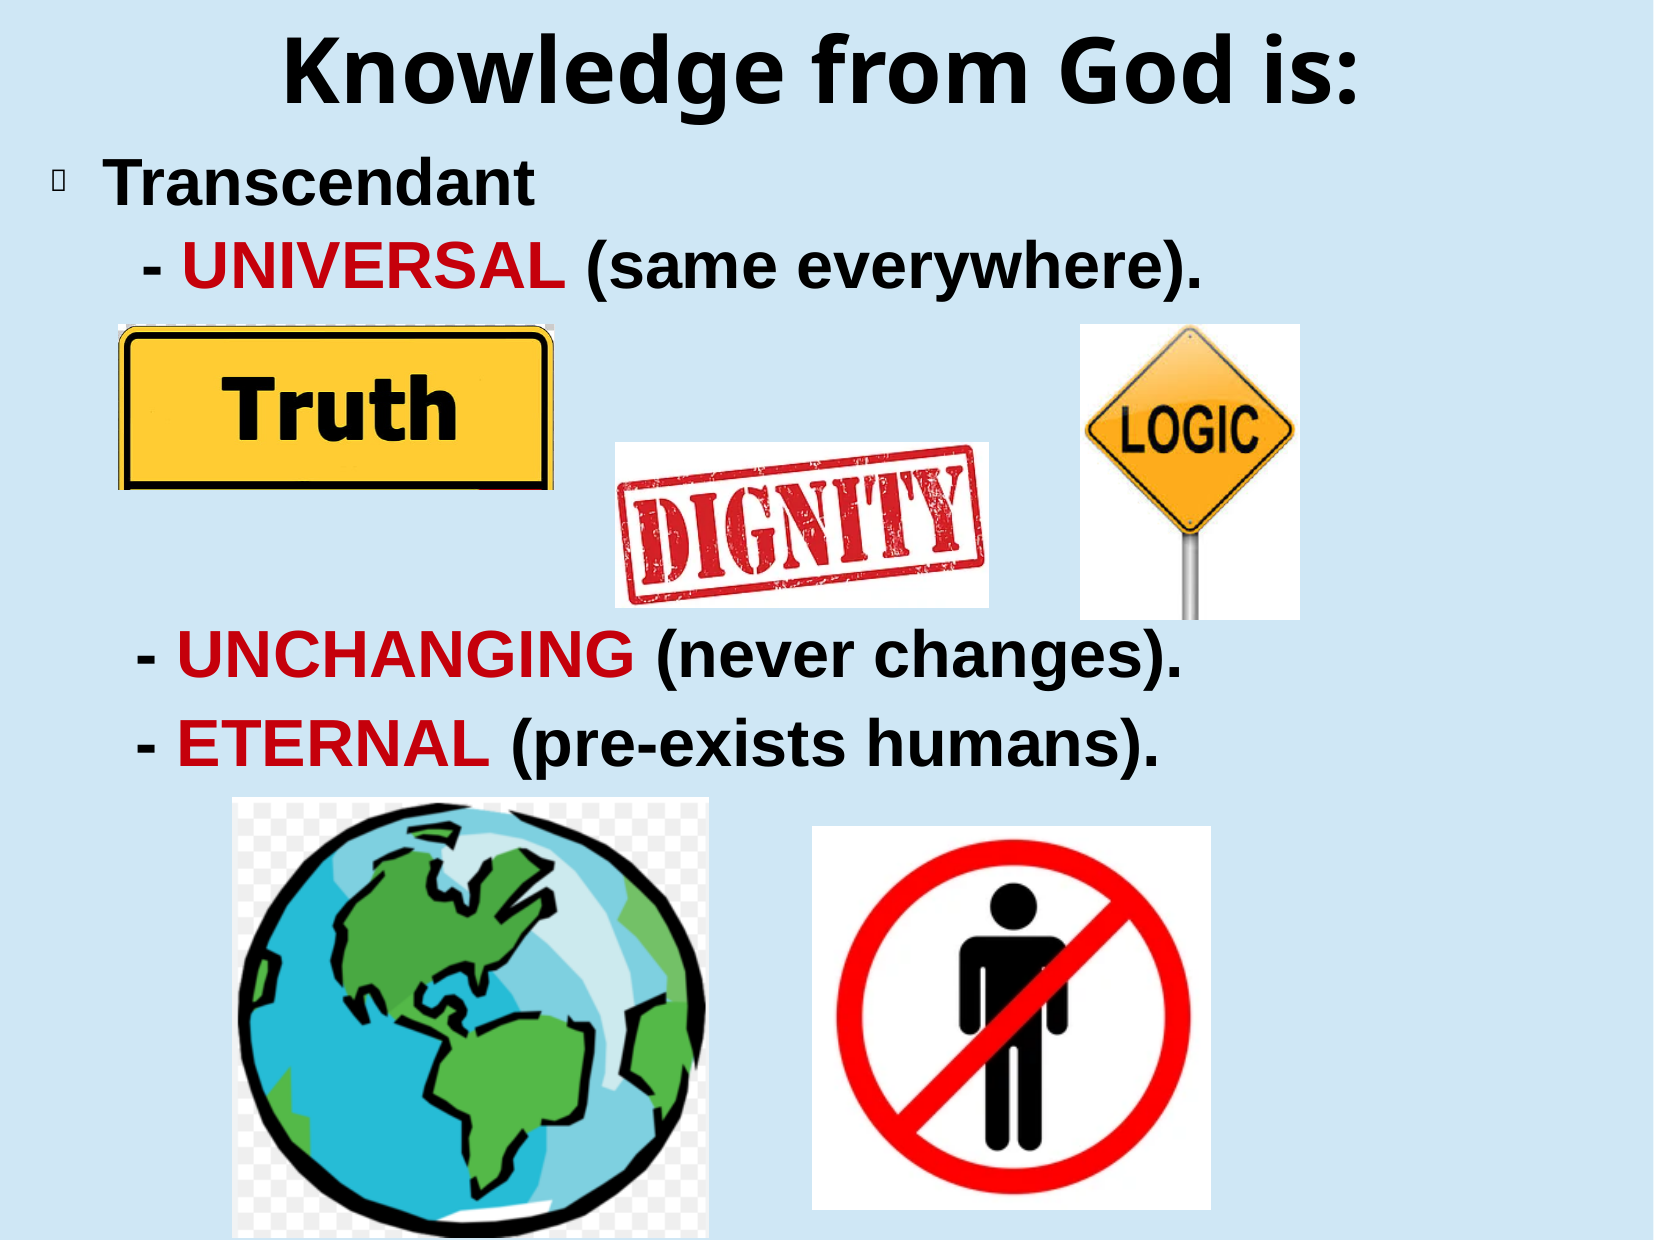

Knowledge from God is:
# Transcendant
 - UNIVERSAL (same everywhere).
- UNCHANGING (never changes).
- ETERNAL (pre-exists humans).